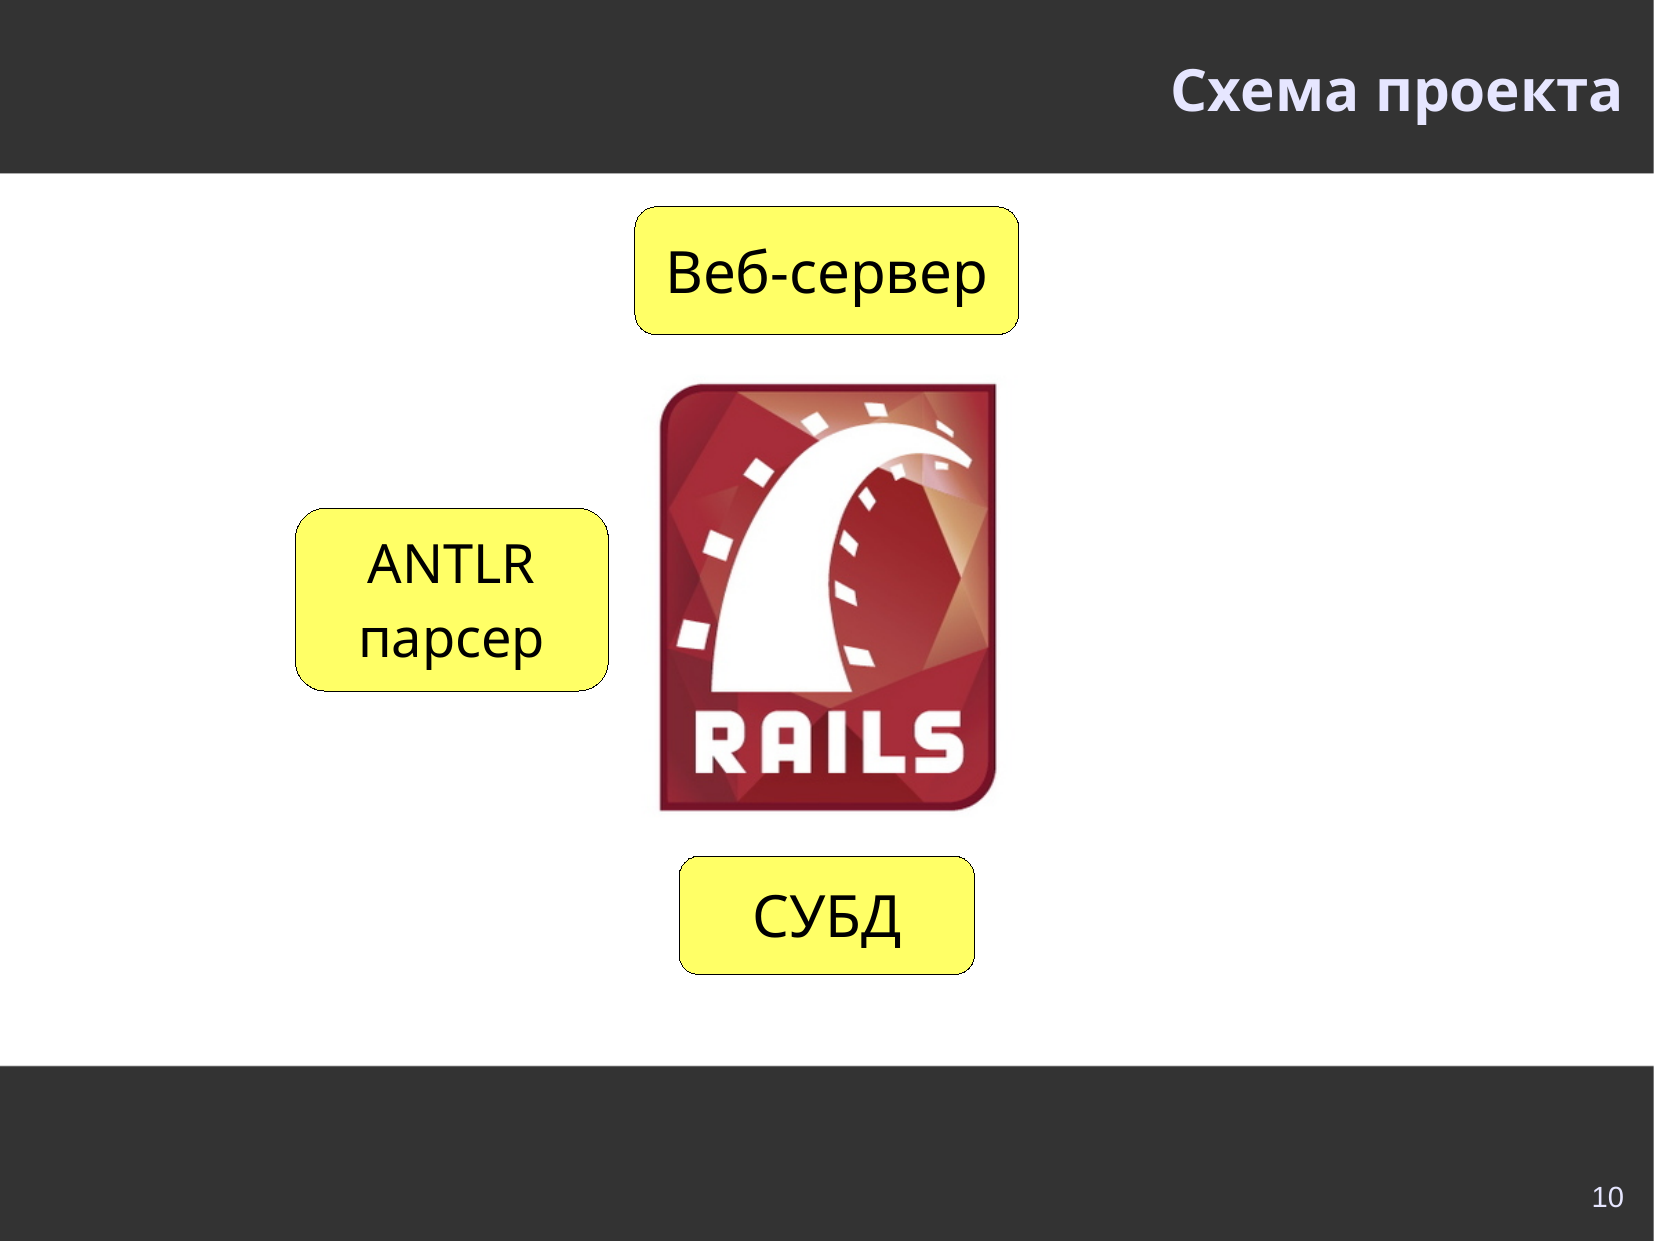

# Схема проекта
Веб-сервер
ANTLR
парсер
СУБД
10